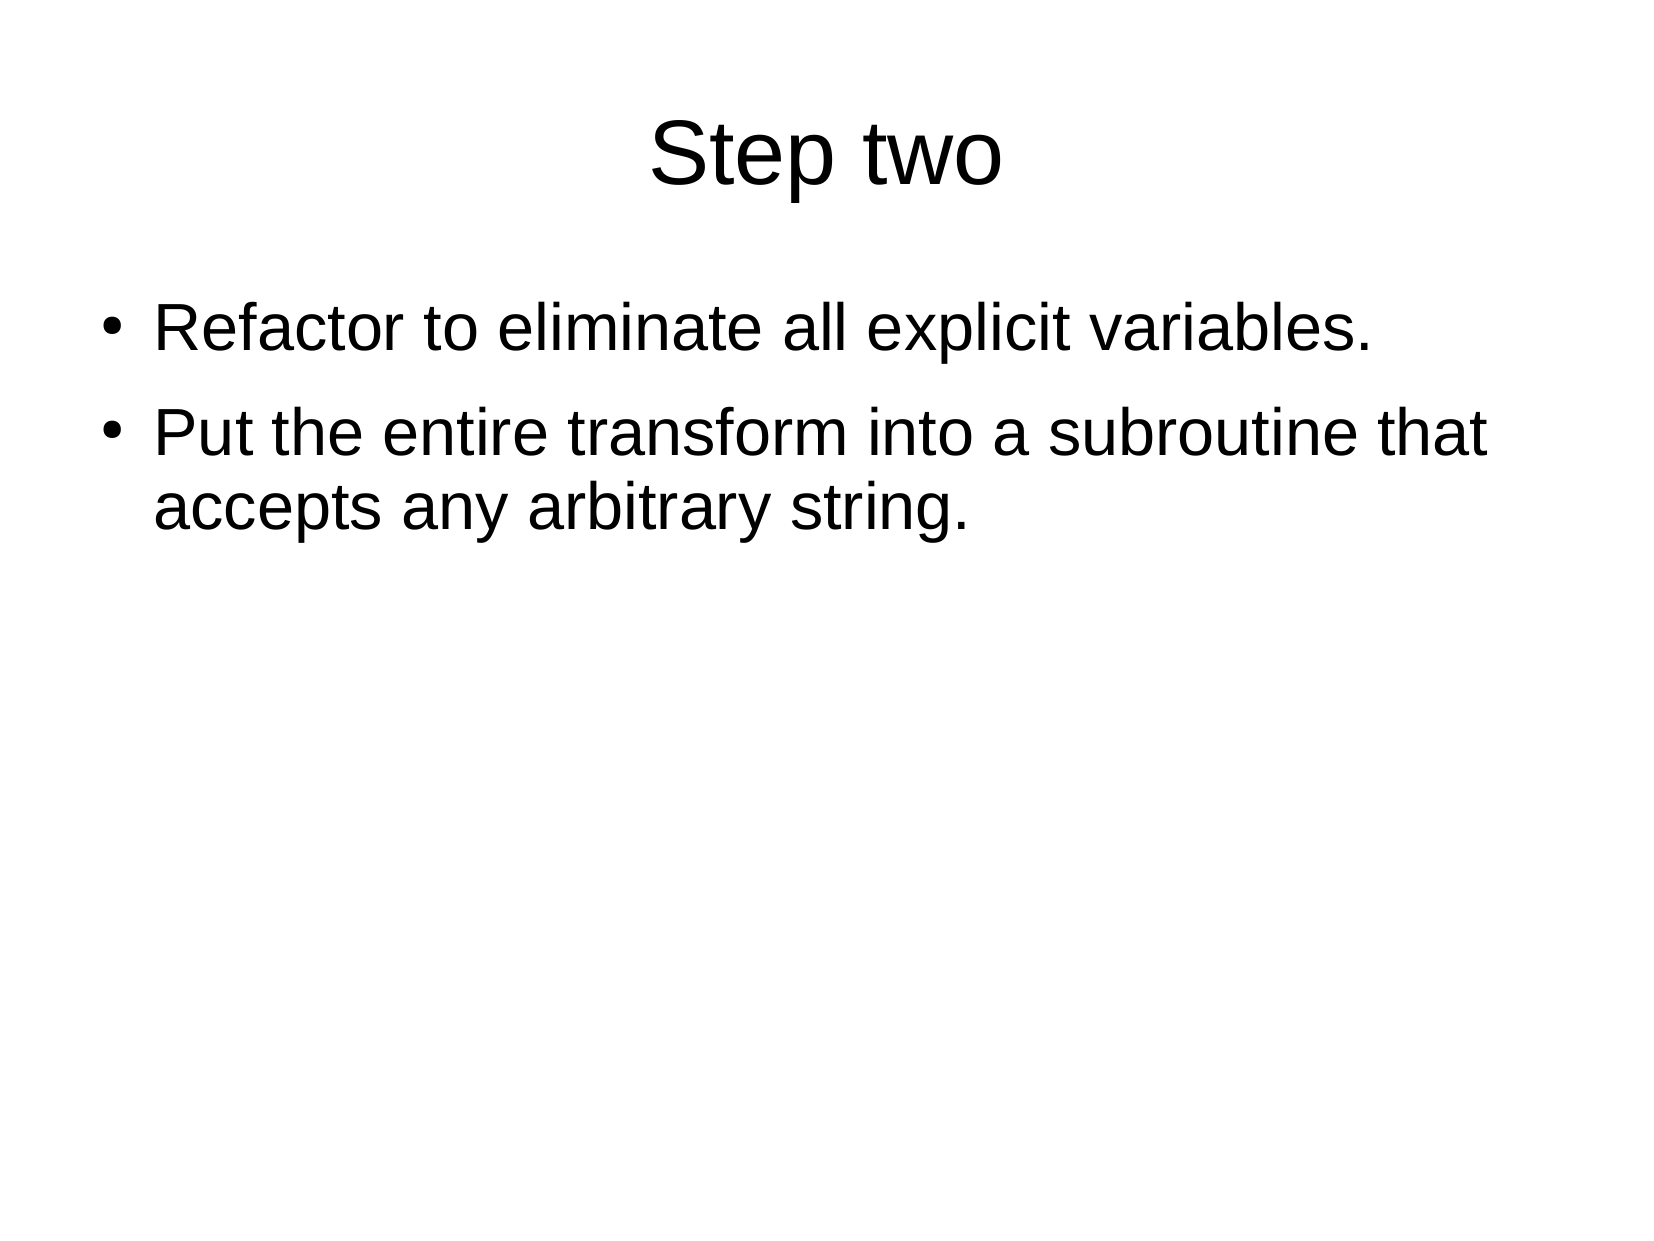

# Step two
Refactor to eliminate all explicit variables.
Put the entire transform into a subroutine that accepts any arbitrary string.